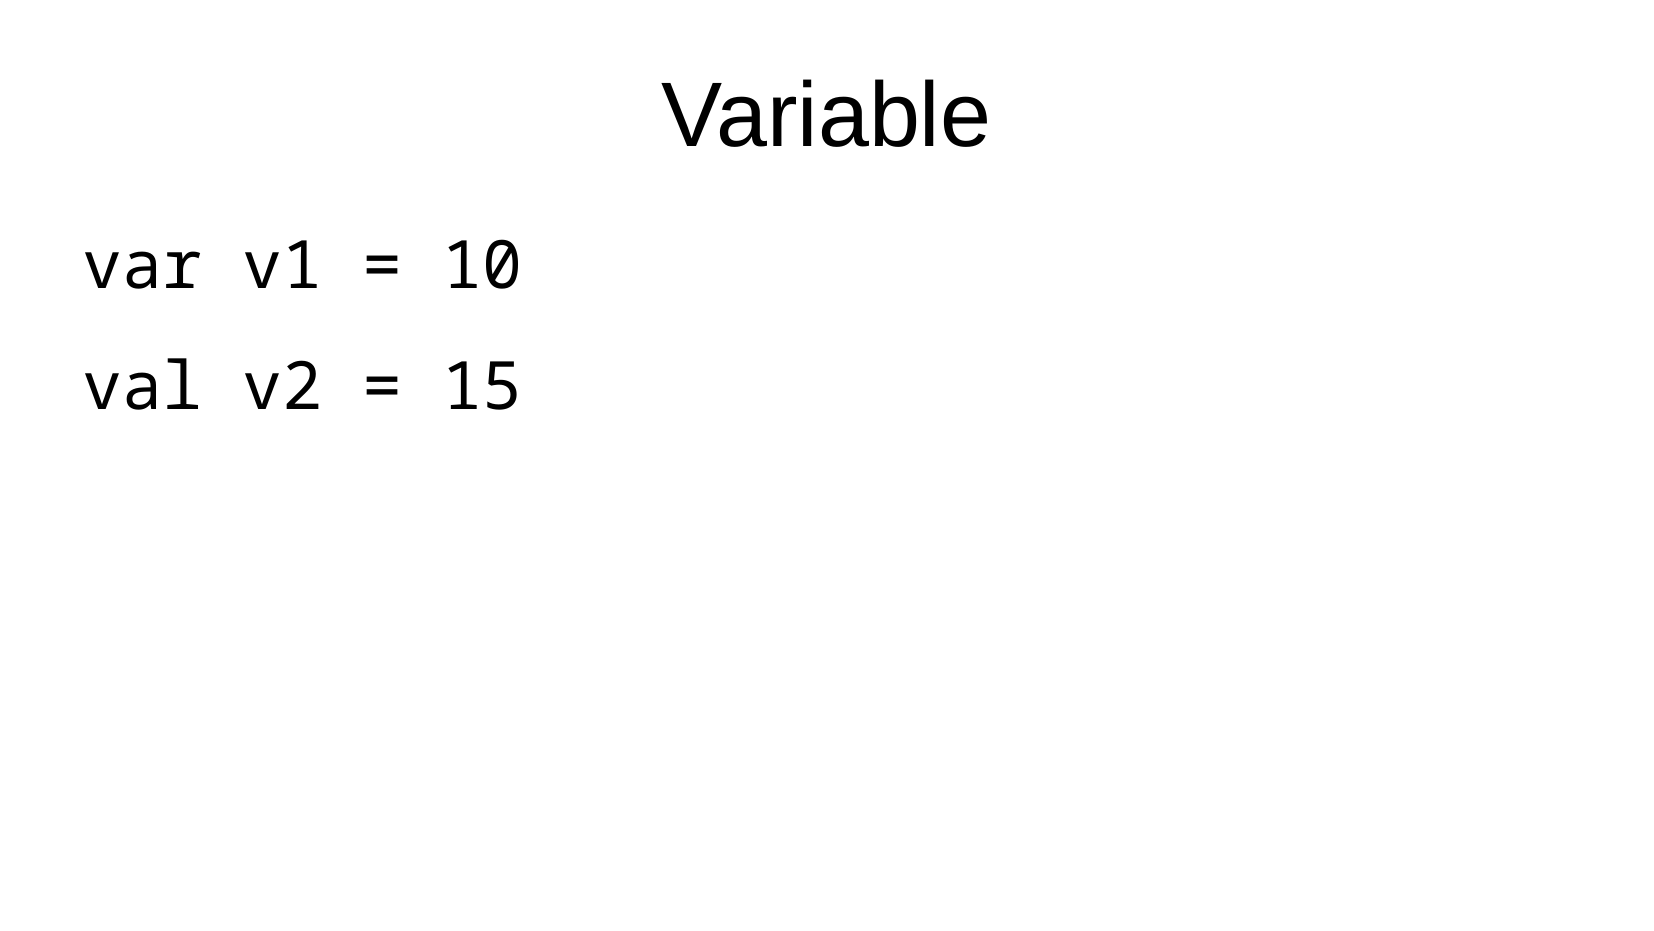

# Variable
var v1 = 10
val v2 = 15